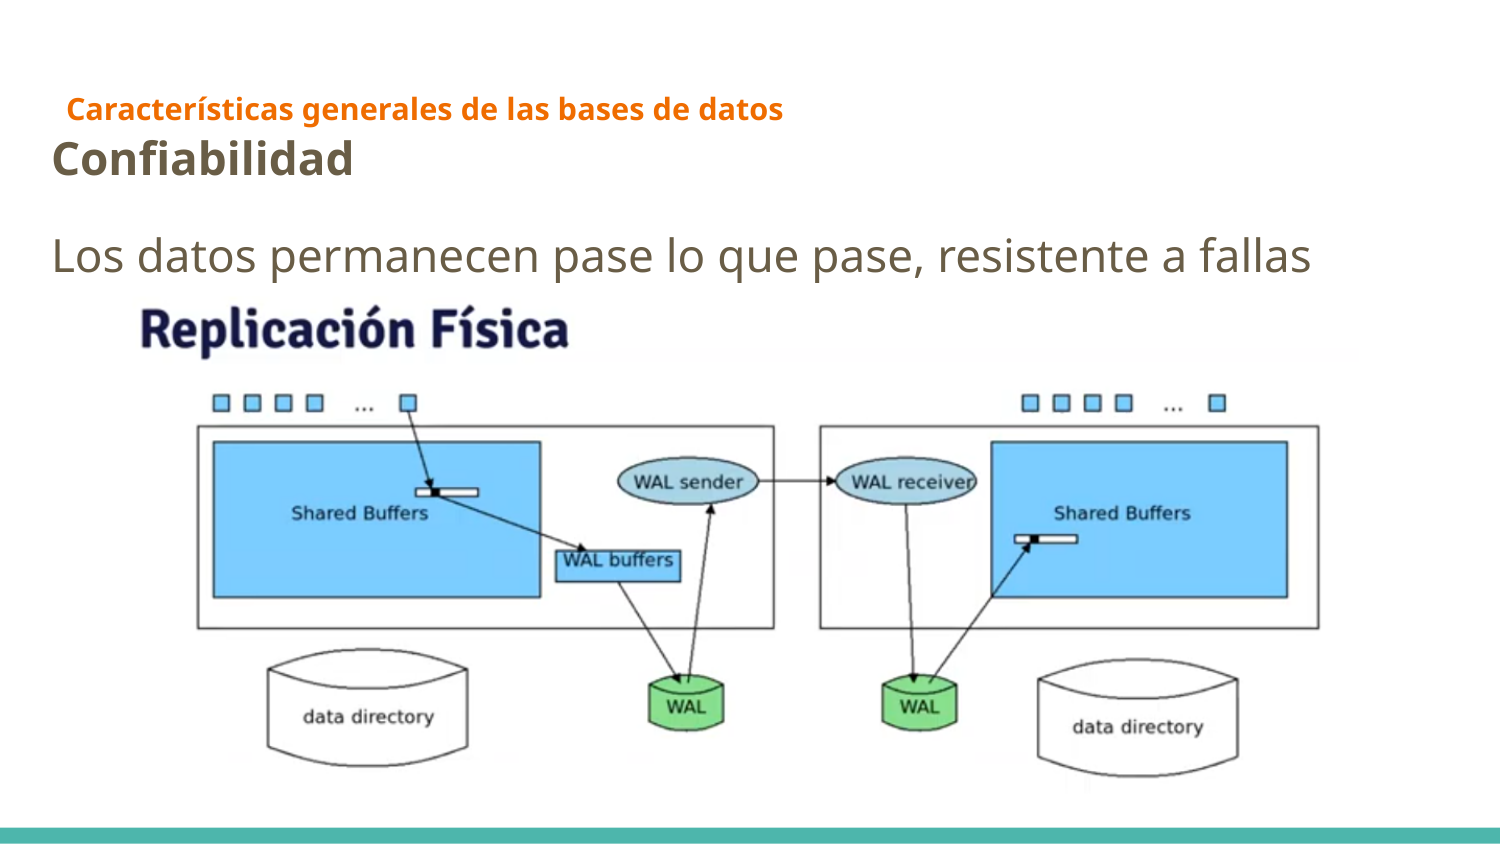

# Características generales de las bases de datos
Confiabilidad
Los datos permanecen pase lo que pase, resistente a fallas